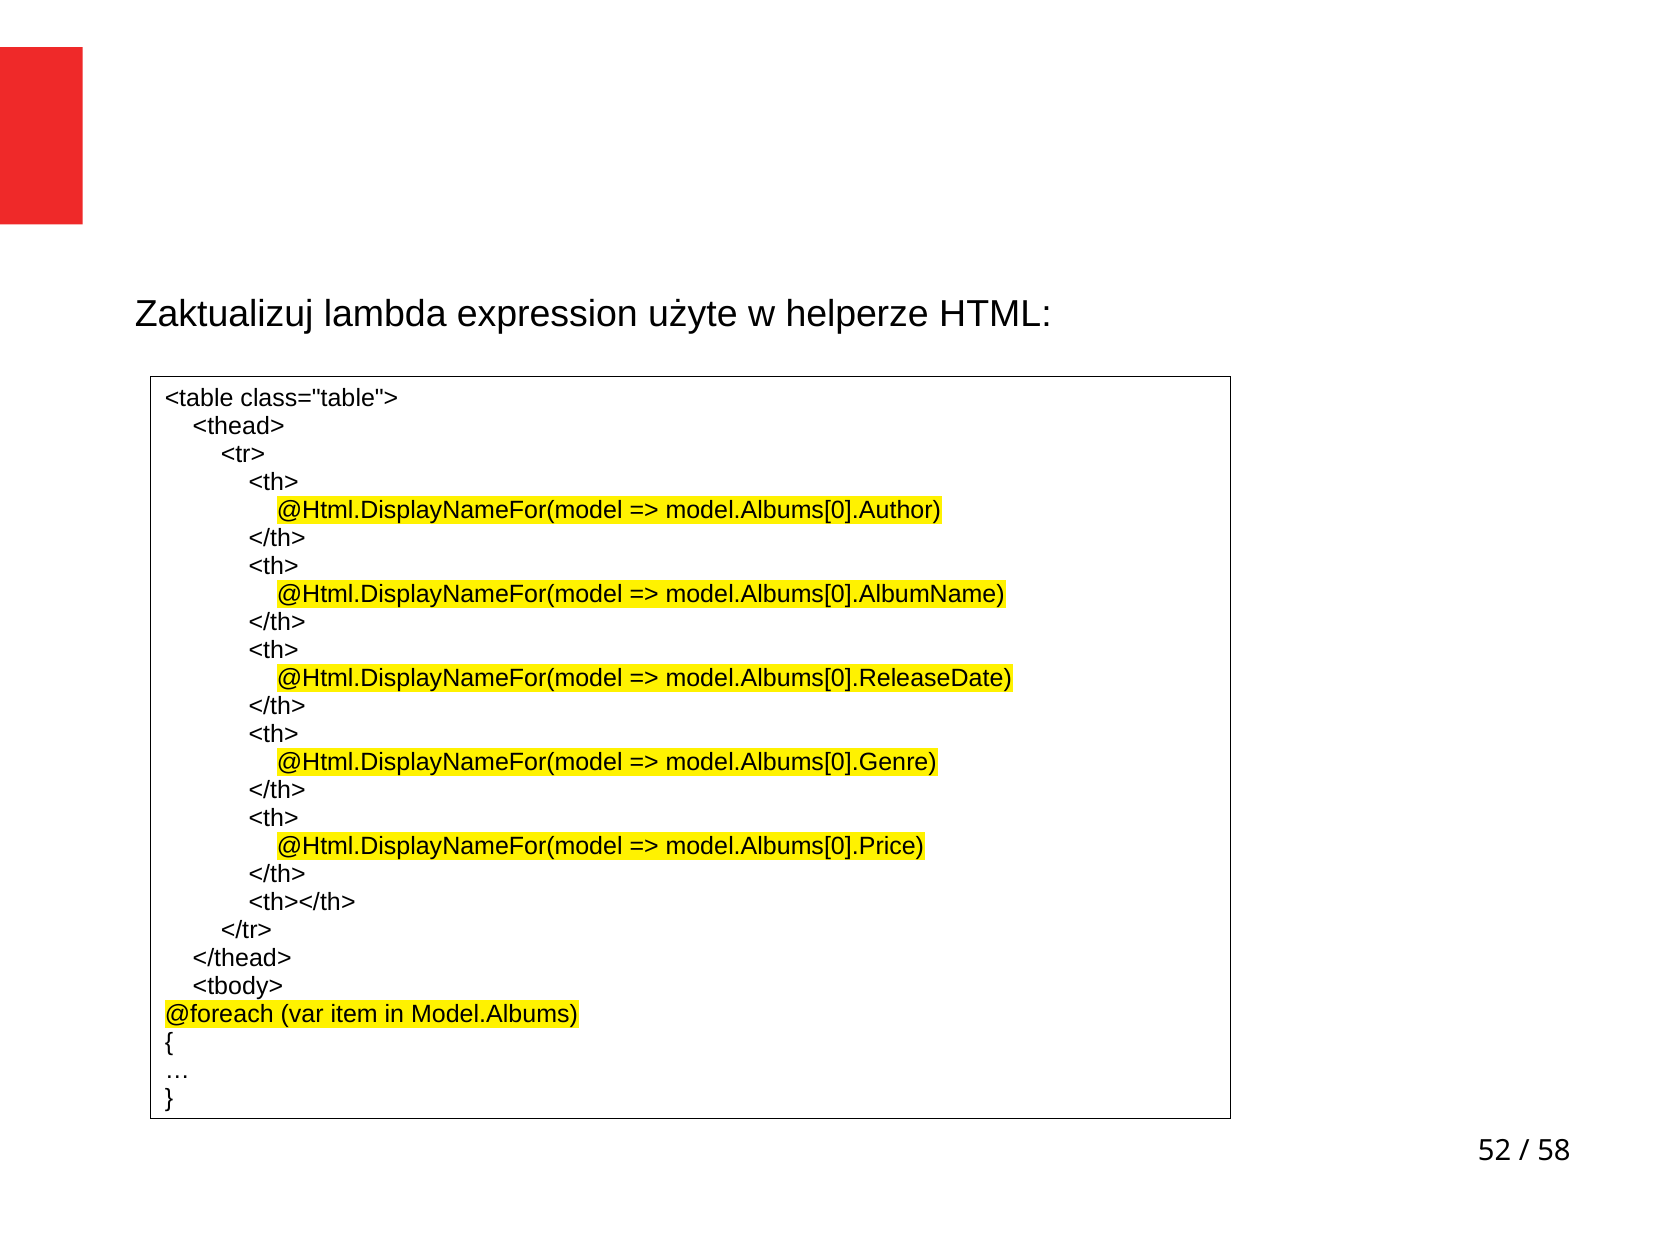

#
Zaktualizuj lambda expression użyte w helperze HTML:
<table class="table">
 <thead>
 <tr>
 <th>
 @Html.DisplayNameFor(model => model.Albums[0].Author)
 </th>
 <th>
 @Html.DisplayNameFor(model => model.Albums[0].AlbumName)
 </th>
 <th>
 @Html.DisplayNameFor(model => model.Albums[0].ReleaseDate)
 </th>
 <th>
 @Html.DisplayNameFor(model => model.Albums[0].Genre)
 </th>
 <th>
 @Html.DisplayNameFor(model => model.Albums[0].Price)
 </th>
 <th></th>
 </tr>
 </thead>
 <tbody>
@foreach (var item in Model.Albums)
{
…
}
52